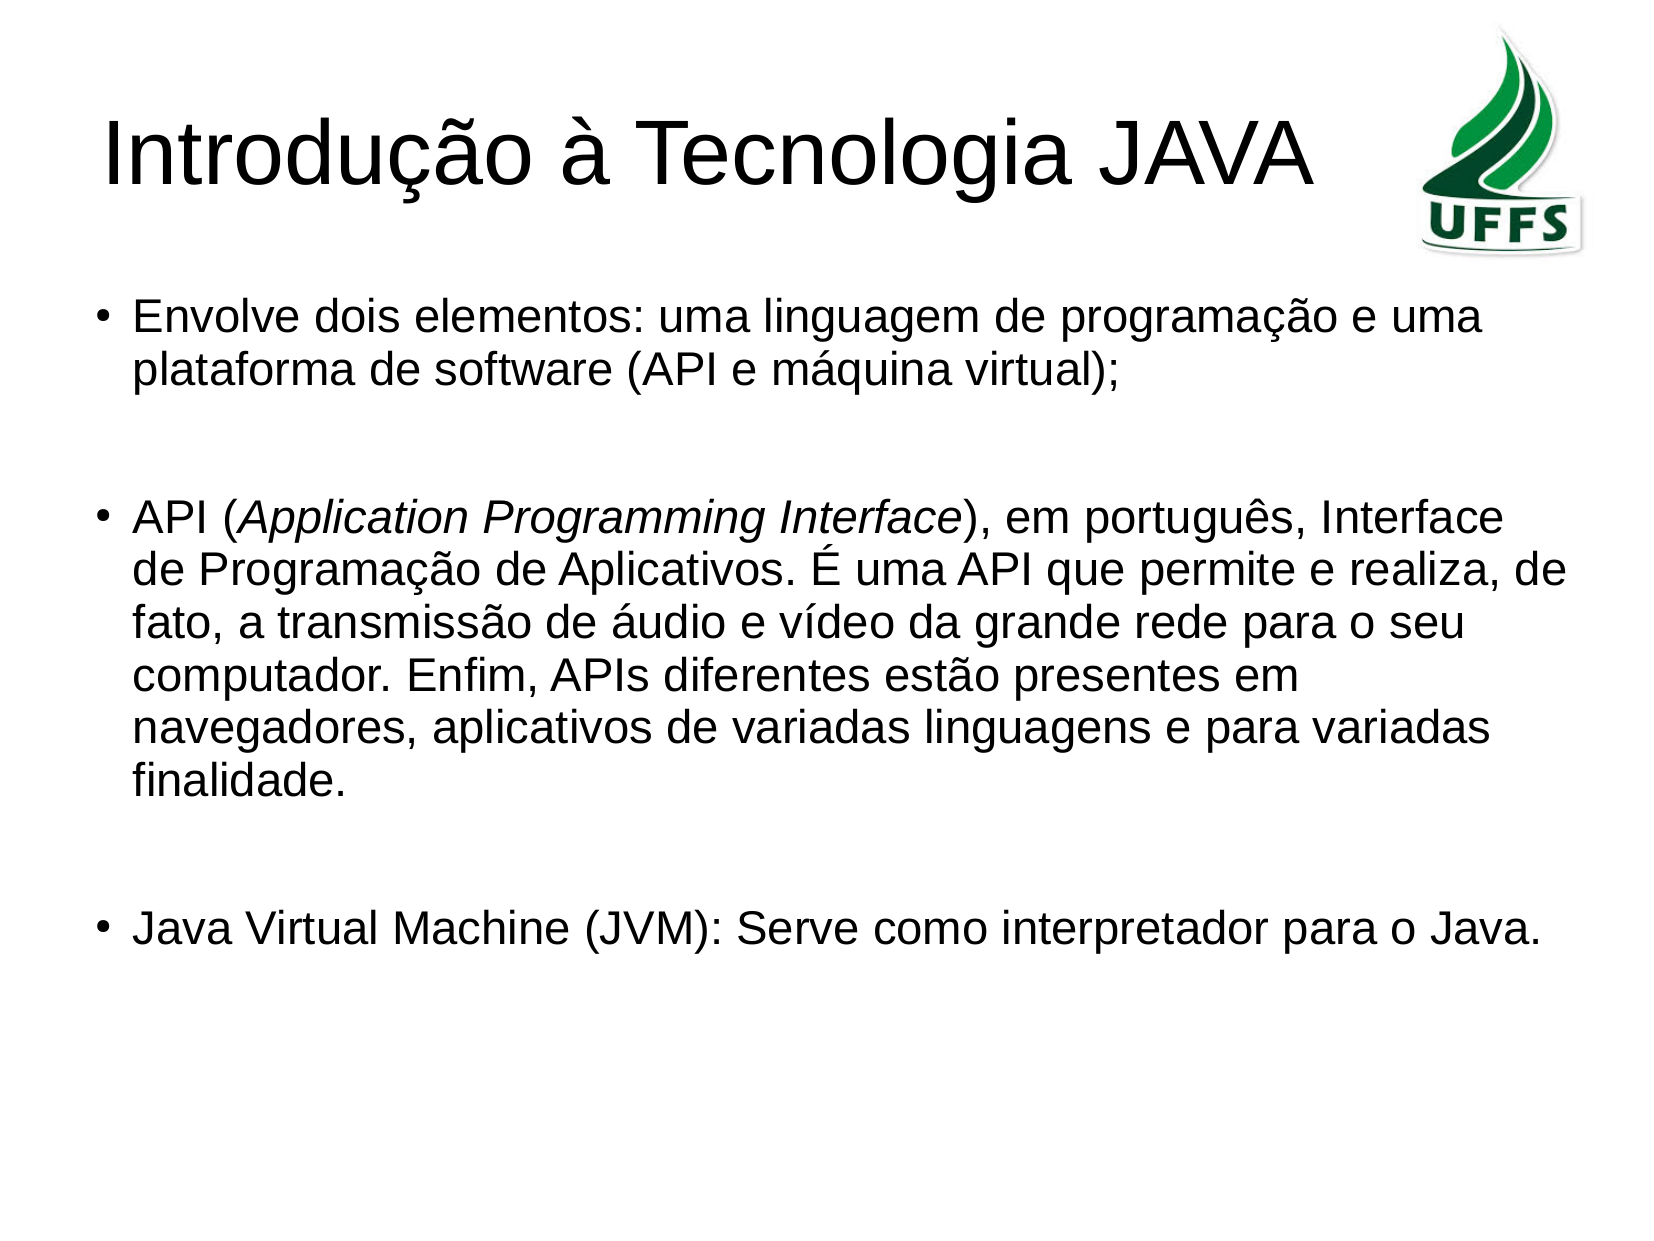

# Introdução à Tecnologia JAVA
Envolve dois elementos: uma linguagem de programação e uma plataforma de software (API e máquina virtual);
API (Application Programming Interface), em português, Interface de Programação de Aplicativos. É uma API que permite e realiza, de fato, a transmissão de áudio e vídeo da grande rede para o seu computador. Enfim, APIs diferentes estão presentes em navegadores, aplicativos de variadas linguagens e para variadas finalidade.
Java Virtual Machine (JVM): Serve como interpretador para o Java.